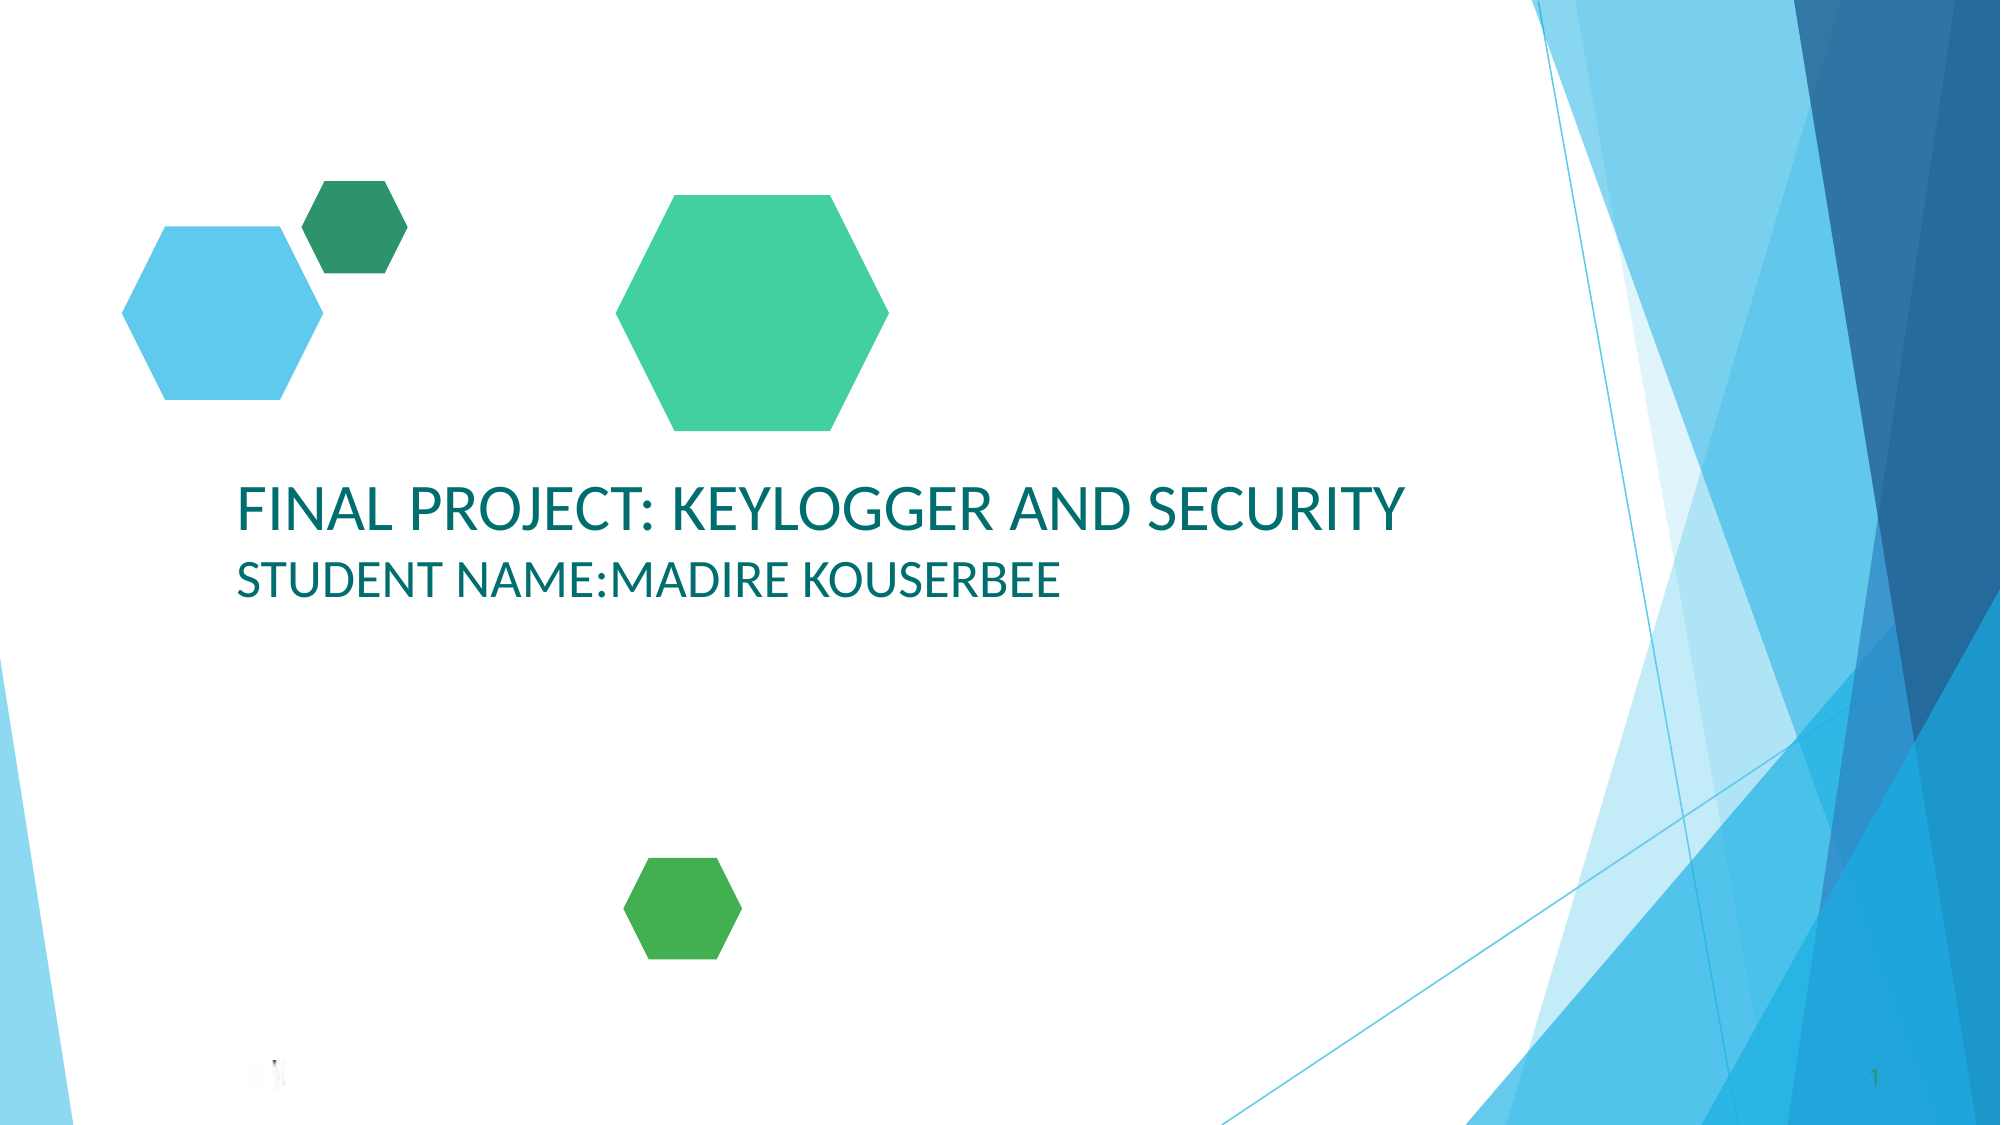

FINAL PROJECT: KEYLOGGER AND SECURITY
STUDENT NAME:MADIRE KOUSERBEE